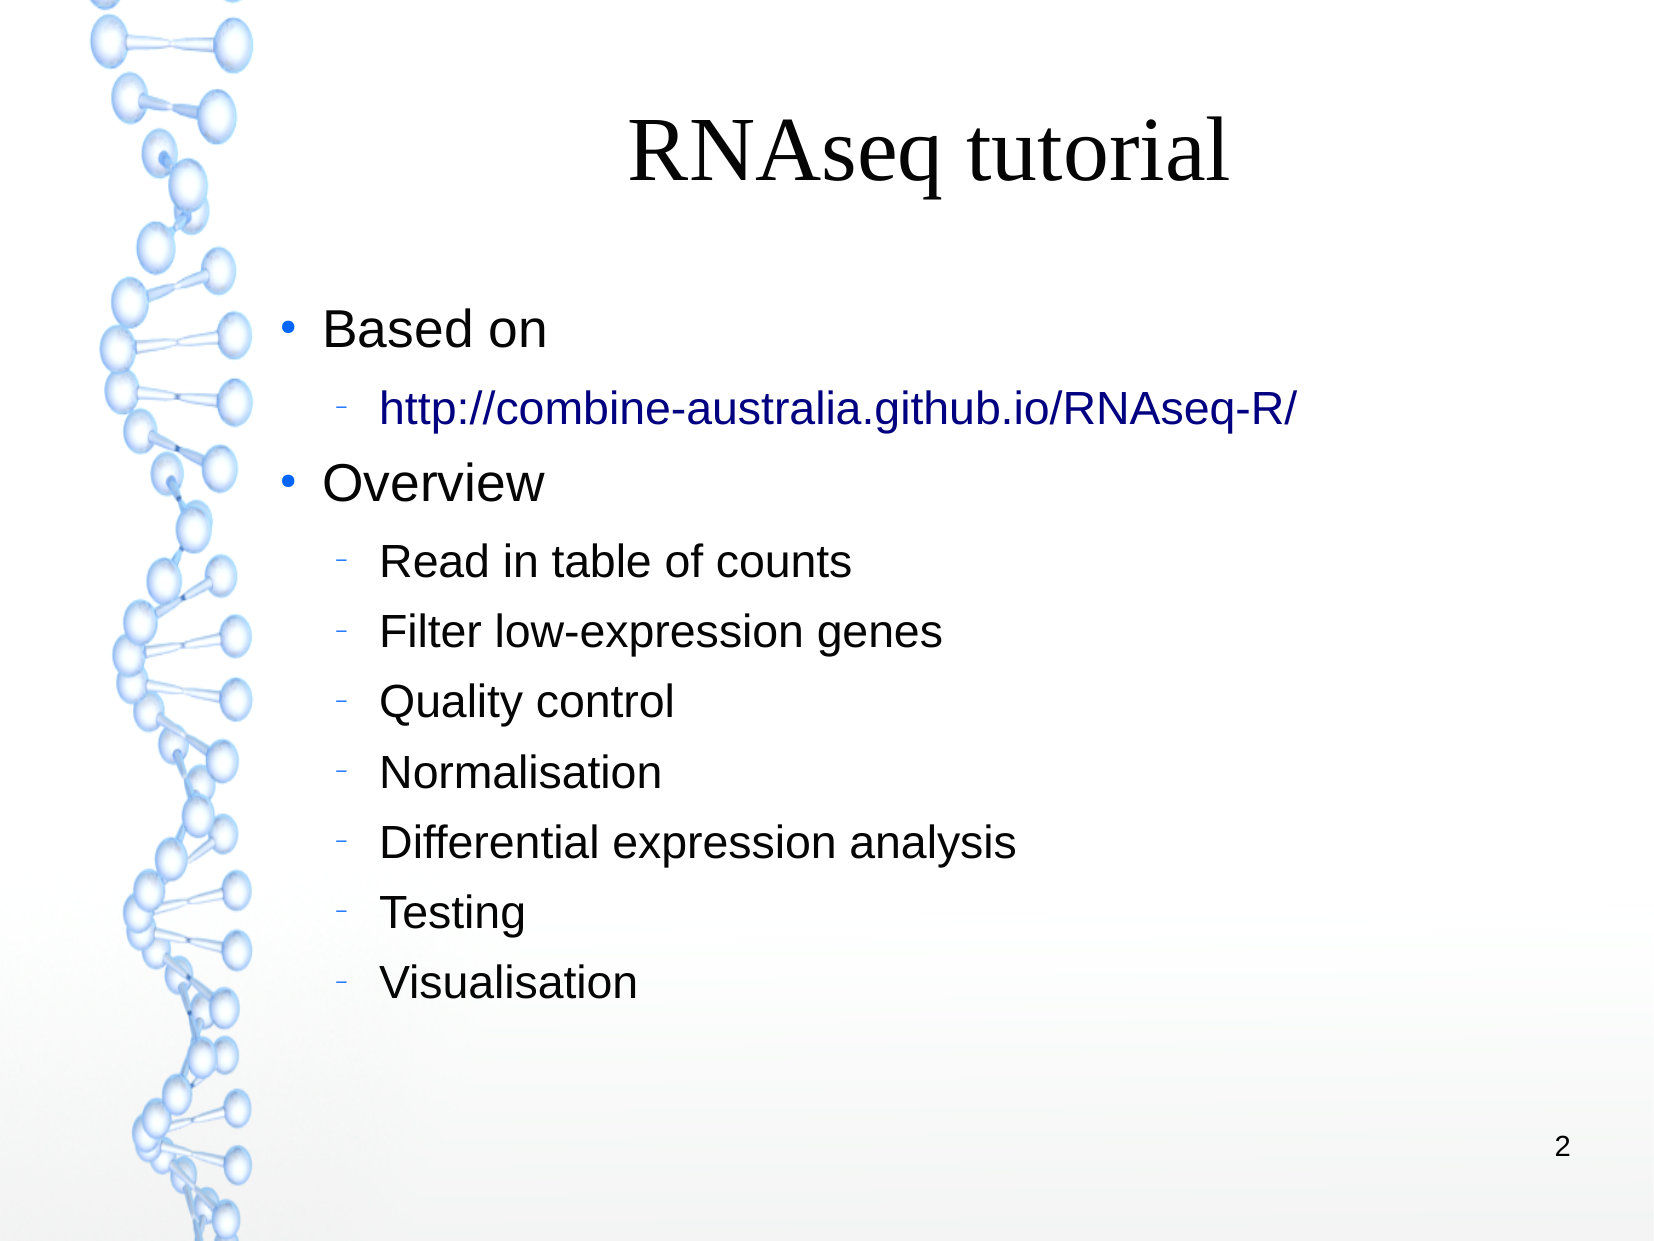

# RNAseq tutorial
Based on
http://combine-australia.github.io/RNAseq-R/
Overview
Read in table of counts
Filter low-expression genes
Quality control
Normalisation
Differential expression analysis
Testing
Visualisation
2